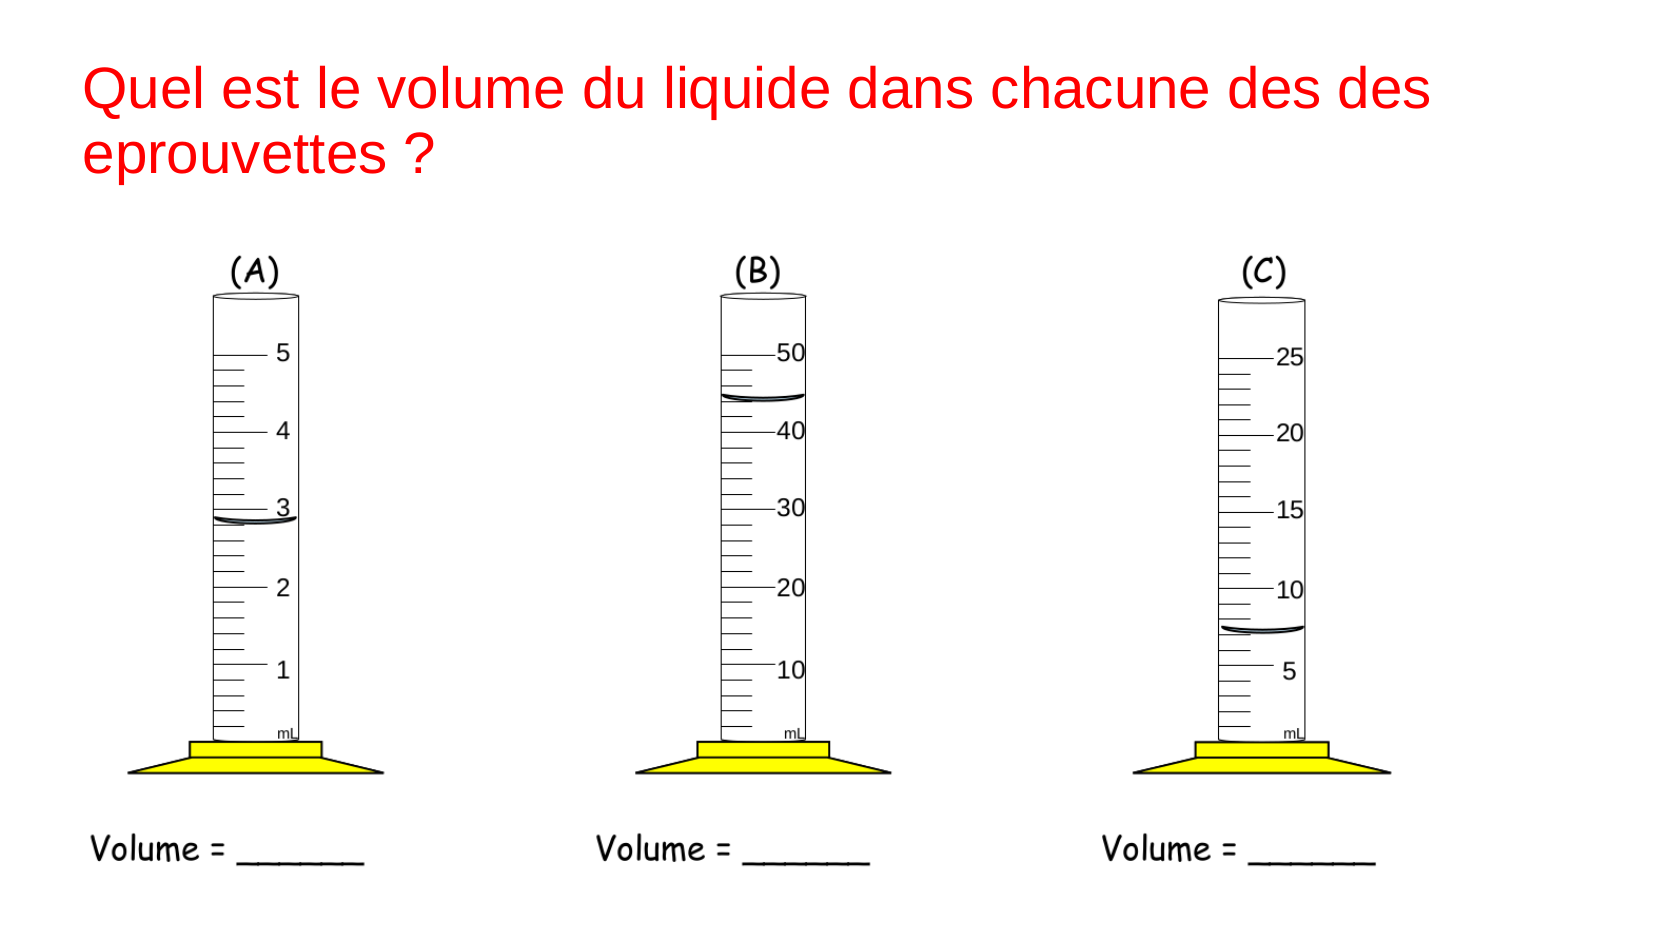

# Quel est le volume du liquide dans chacune des des eprouvettes ?